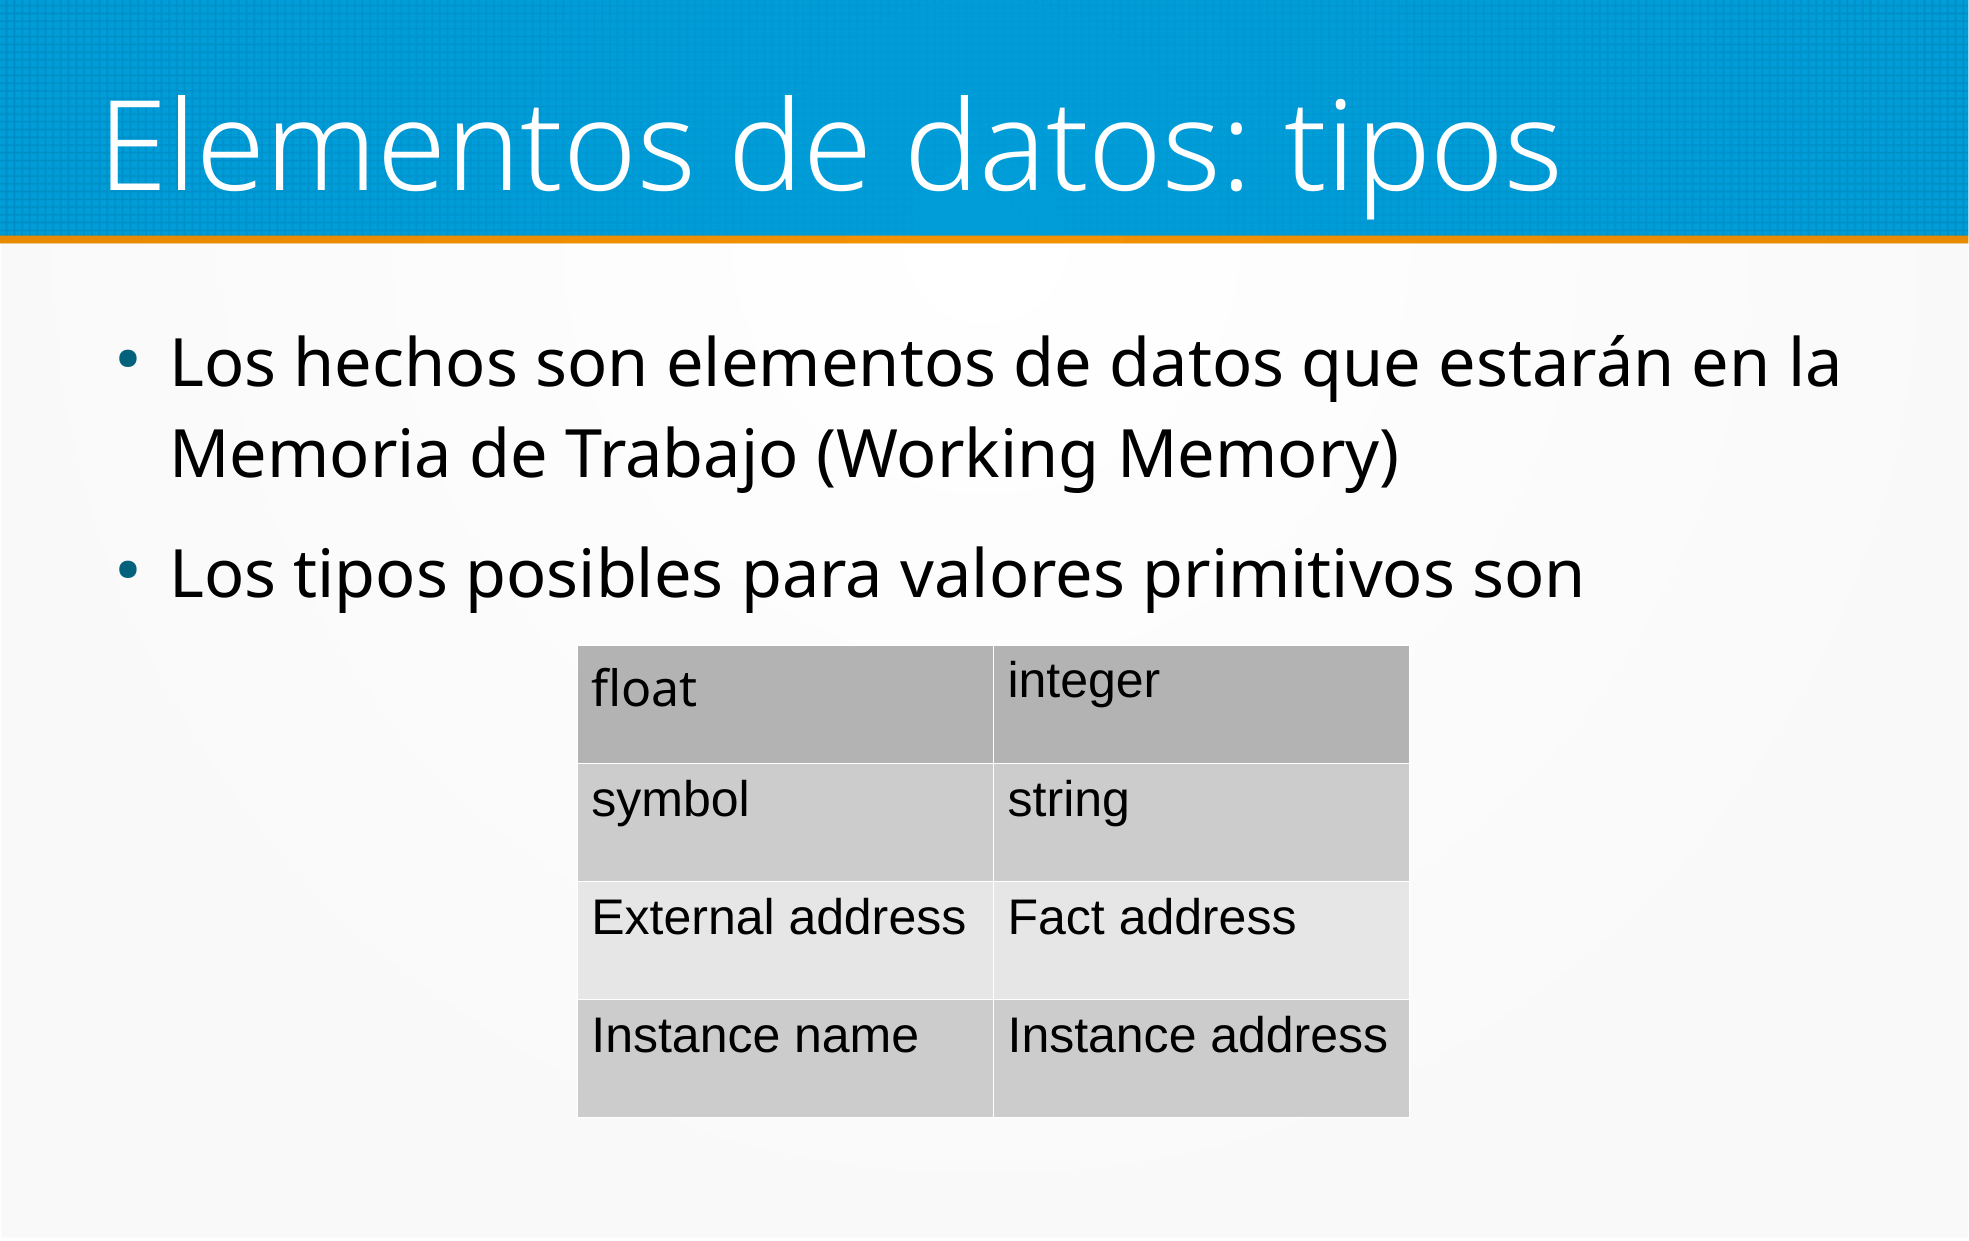

# Elementos de datos: tipos
Los hechos son elementos de datos que estarán en la Memoria de Trabajo (Working Memory)
Los tipos posibles para valores primitivos son
| float | integer |
| --- | --- |
| symbol | string |
| External address | Fact address |
| Instance name | Instance address |